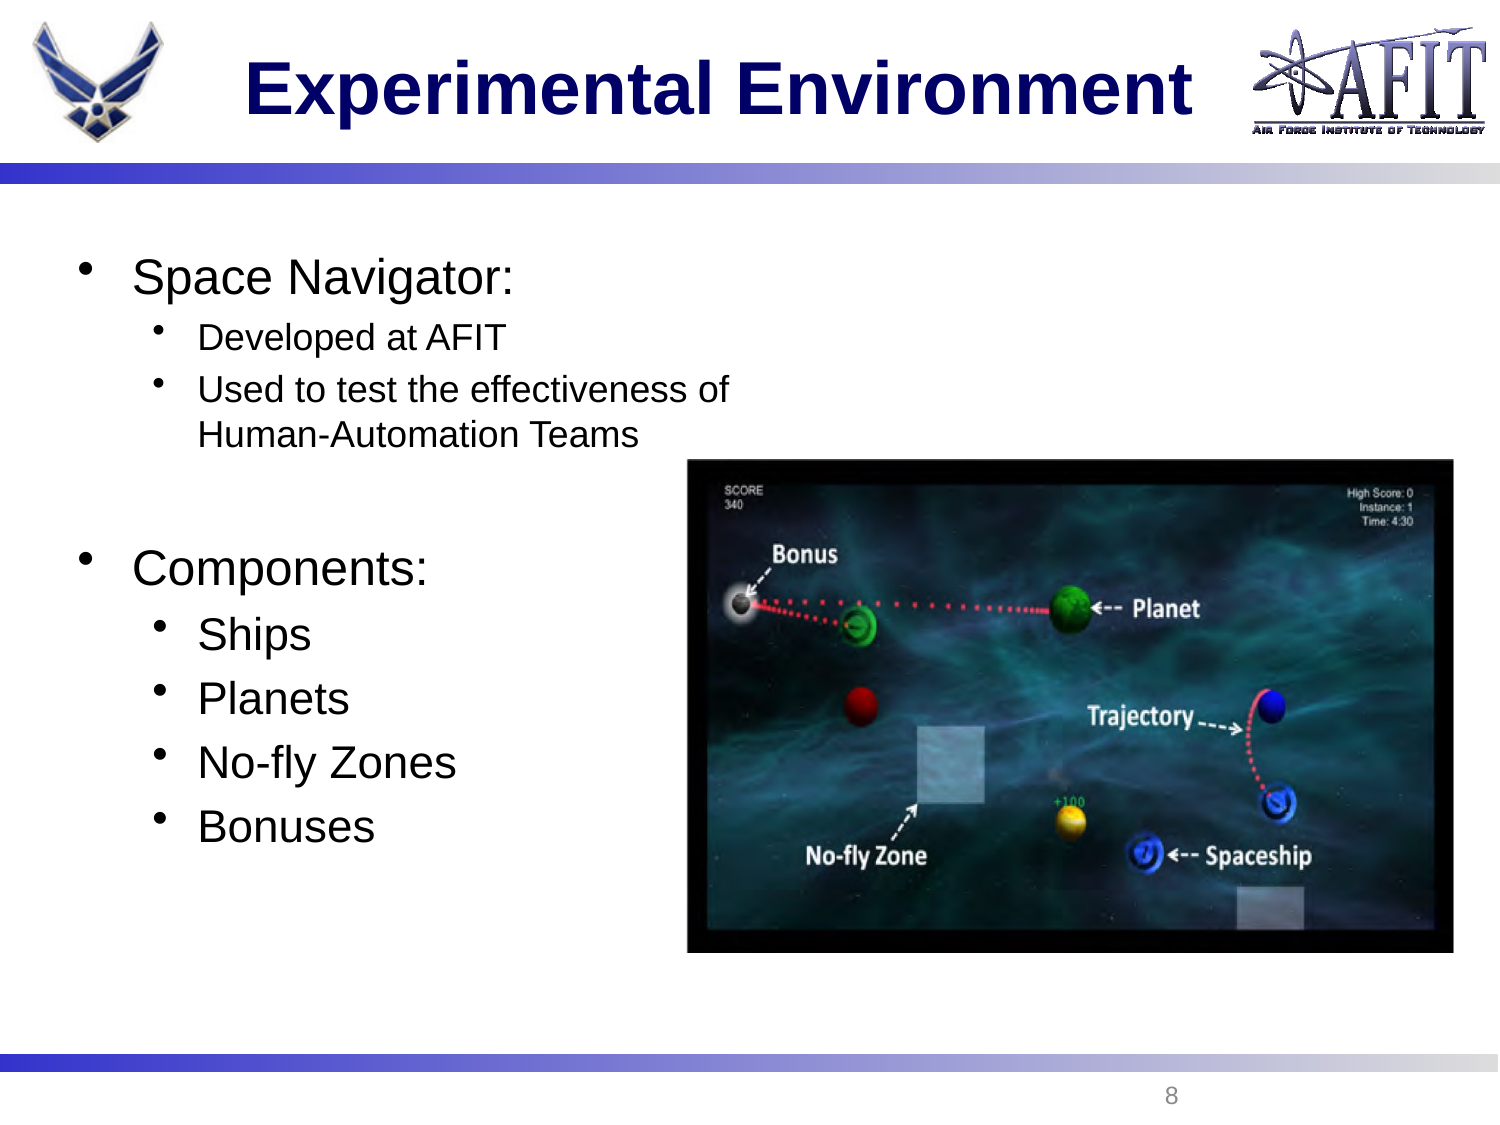

# Experimental Environment
Space Navigator:
Developed at AFIT
Used to test the effectiveness of Human-Automation Teams
Components:
Ships
Planets
No-fly Zones
Bonuses